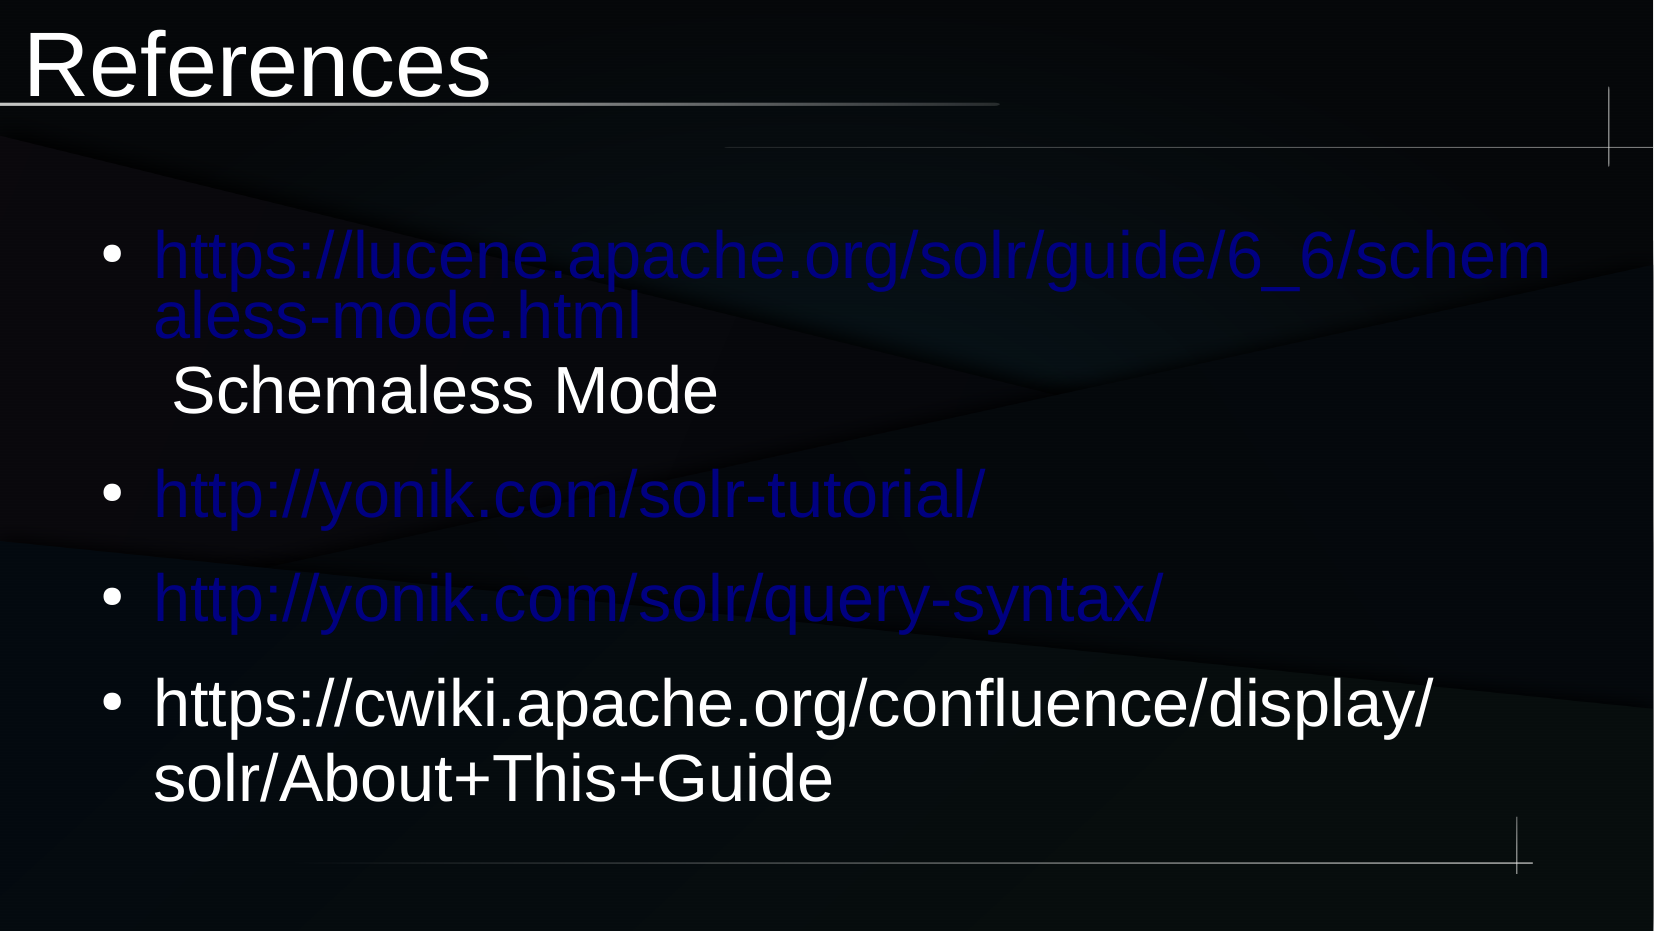

# References
https://lucene.apache.org/solr/guide/6_6/schemaless-mode.html Schemaless Mode
http://yonik.com/solr-tutorial/
http://yonik.com/solr/query-syntax/
https://cwiki.apache.org/confluence/display/solr/About+This+Guide